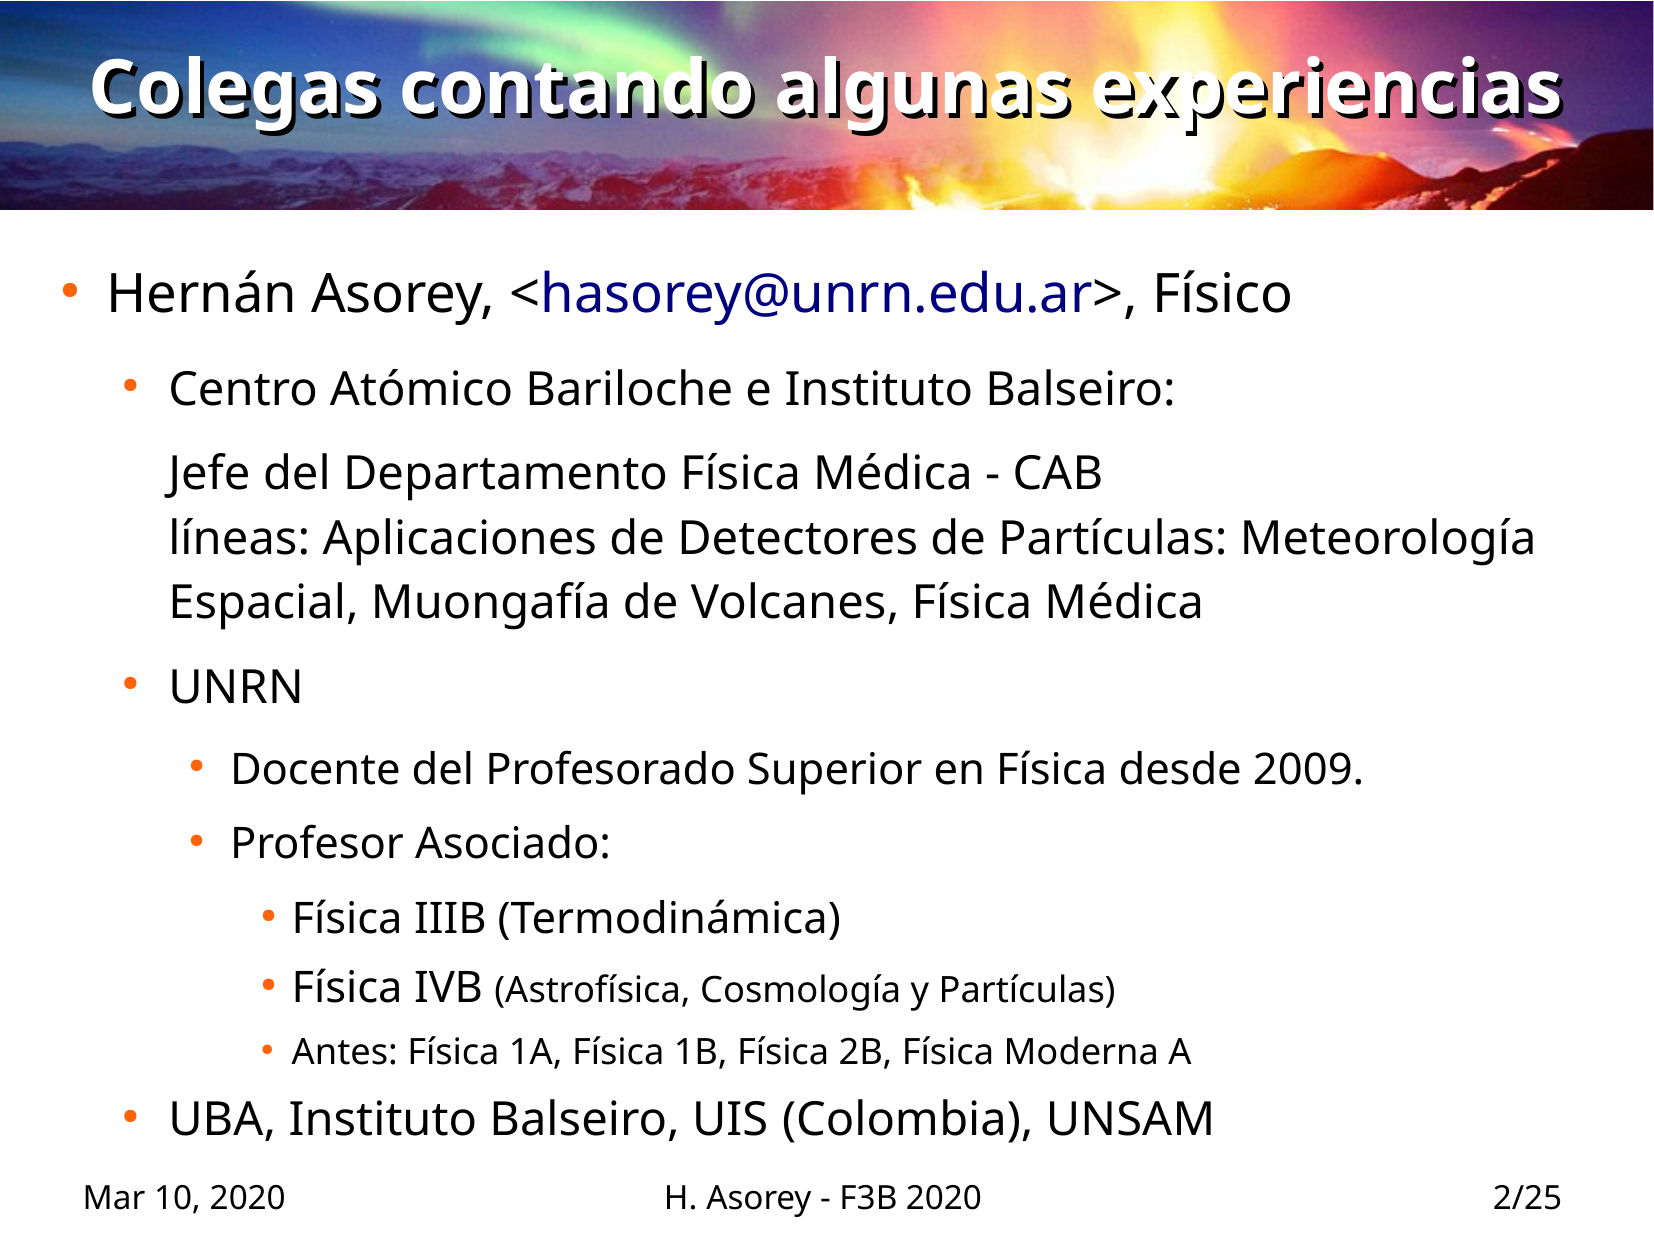

# Colegas contando algunas experiencias
Hernán Asorey, <hasorey@unrn.edu.ar>, Físico
Centro Atómico Bariloche e Instituto Balseiro:
Jefe del Departamento Física Médica - CAB
líneas: Aplicaciones de Detectores de Partículas: Meteorología Espacial, Muongafía de Volcanes, Física Médica
UNRN
Docente del Profesorado Superior en Física desde 2009.
Profesor Asociado:
Física IIIB (Termodinámica)
Física IVB (Astrofísica, Cosmología y Partículas)
Antes: Física 1A, Física 1B, Física 2B, Física Moderna A
UBA, Instituto Balseiro, UIS (Colombia), UNSAM
Mar 10, 2020
H. Asorey - F3B 2020
2